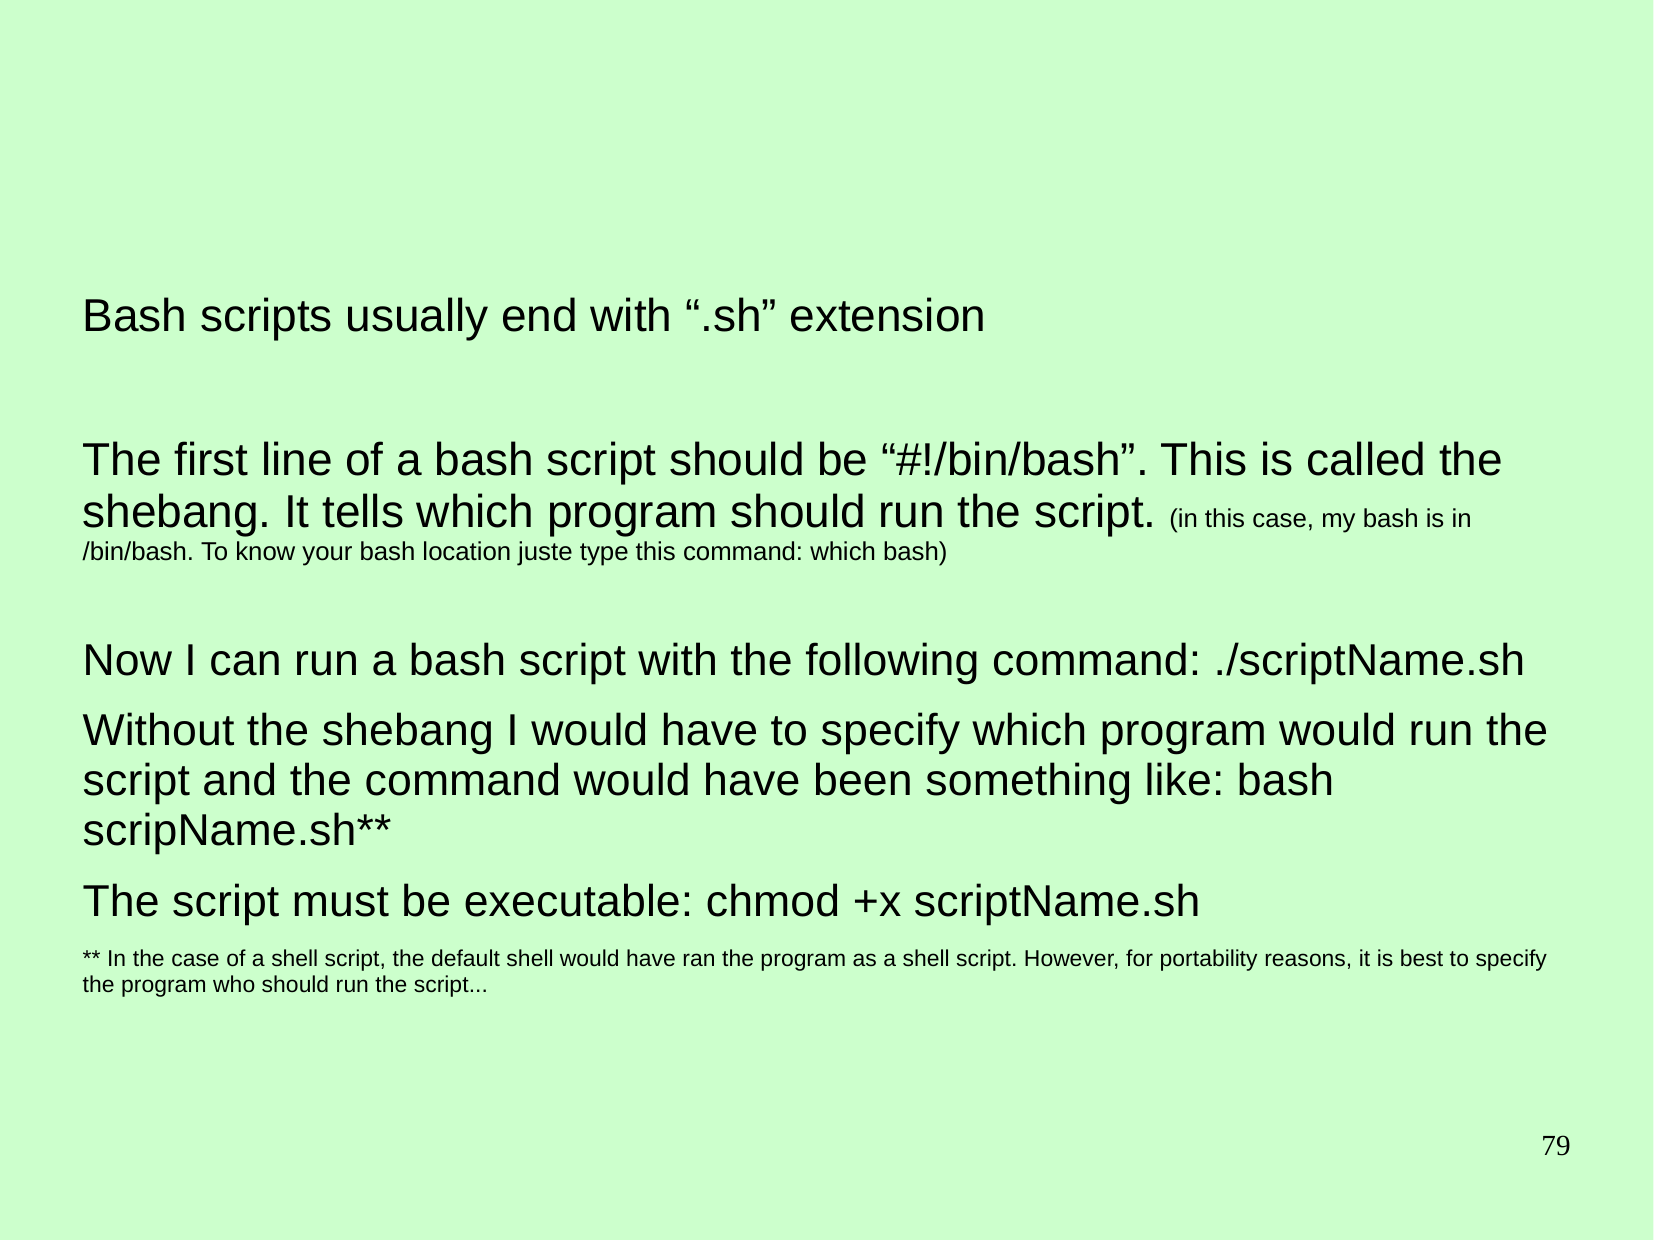

# Bash scripts usually end with “.sh” extension
The first line of a bash script should be “#!/bin/bash”. This is called the shebang. It tells which program should run the script. (in this case, my bash is in /bin/bash. To know your bash location juste type this command: which bash)
Now I can run a bash script with the following command: ./scriptName.sh
Without the shebang I would have to specify which program would run the script and the command would have been something like: bash scripName.sh**
The script must be executable: chmod +x scriptName.sh
** In the case of a shell script, the default shell would have ran the program as a shell script. However, for portability reasons, it is best to specify the program who should run the script...
79